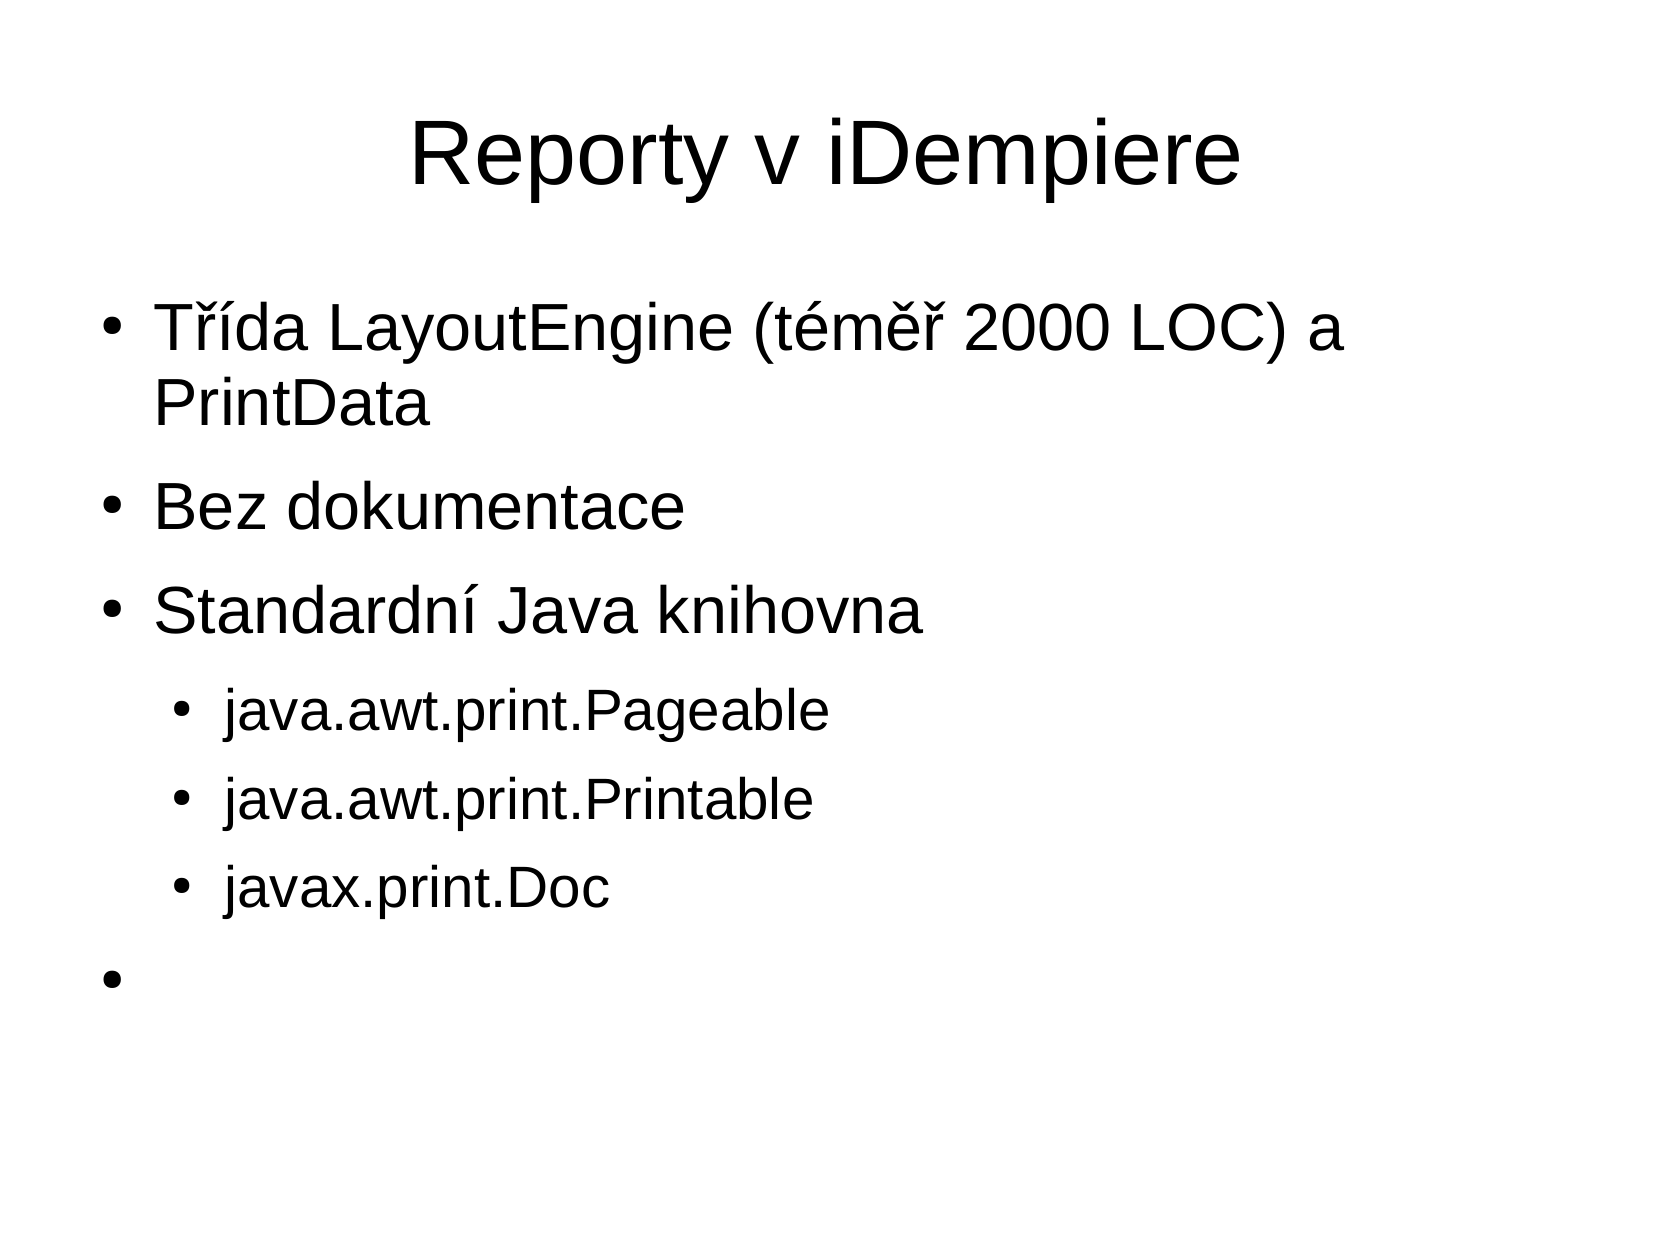

# Reporty v iDempiere
Třída LayoutEngine (téměř 2000 LOC) a PrintData
Bez dokumentace
Standardní Java knihovna
java.awt.print.Pageable
java.awt.print.Printable
javax.print.Doc